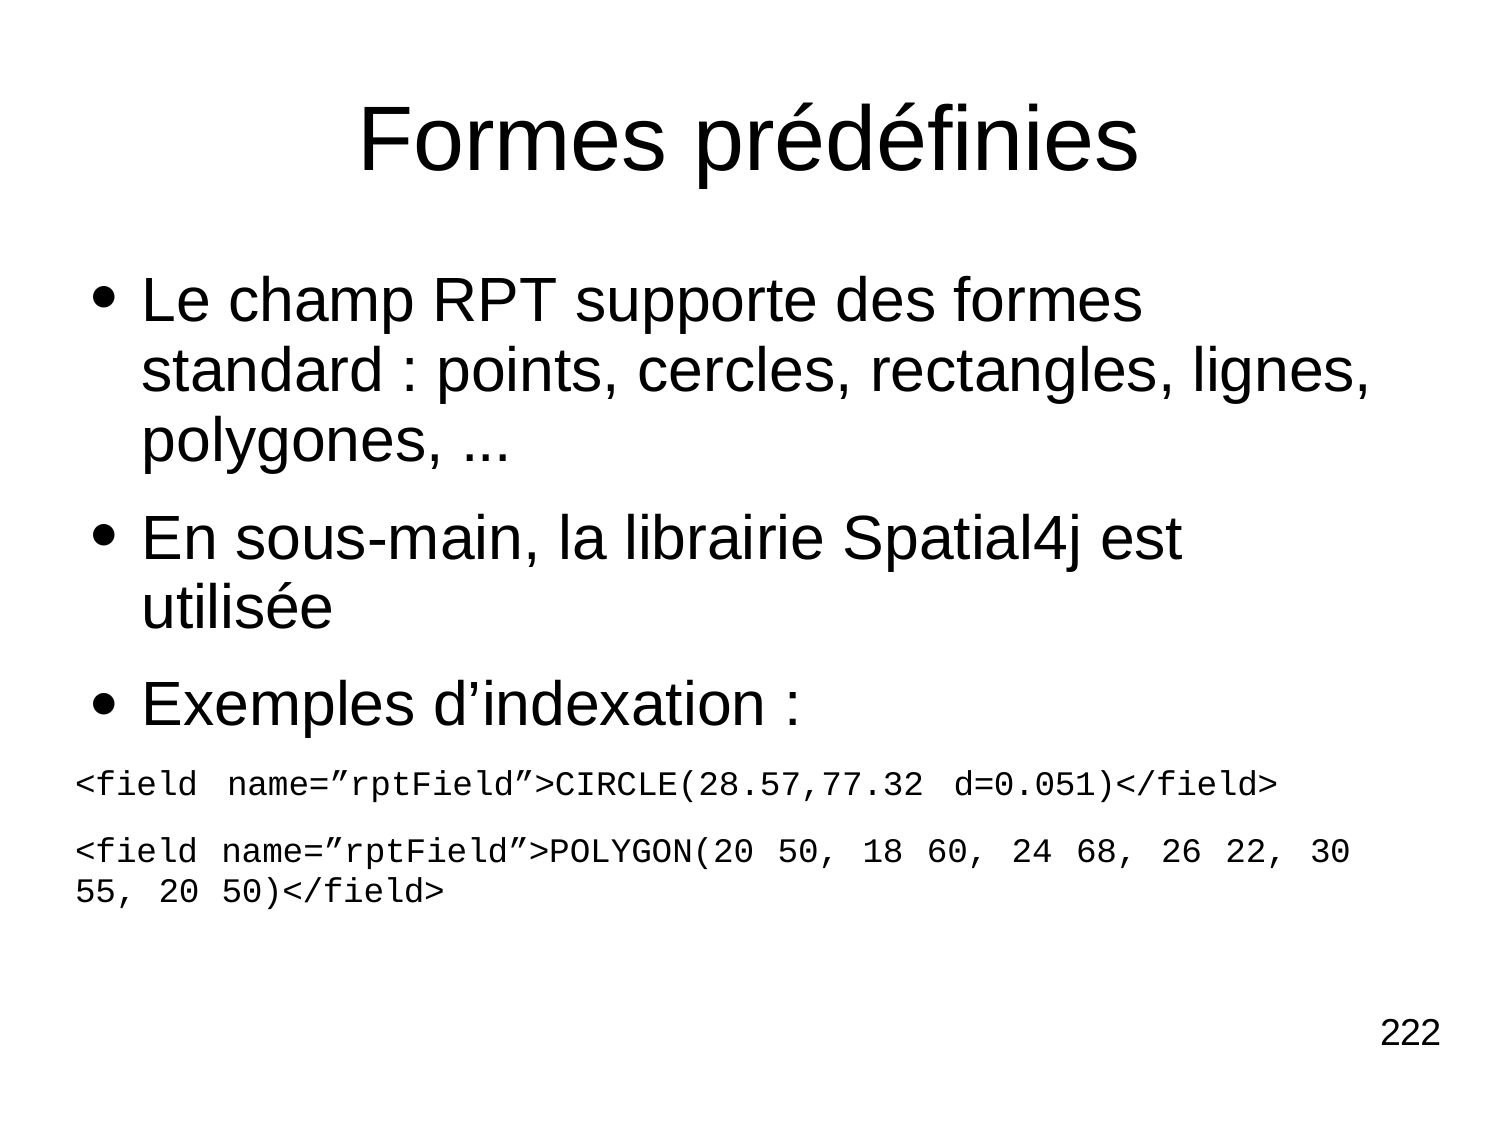

# Formes prédéfinies
Le champ RPT supporte des formes standard : points, cercles, rectangles, lignes, polygones, ...
En sous-main, la librairie Spatial4j est utilisée
Exemples d’indexation :
●
●
<field name=”rptField”>CIRCLE(28.57,77.32 d=0.051)</field>
<field name=”rptField”>POLYGON(20 50, 18 60, 24 68, 26 22, 30
55, 20 50)</field>
222